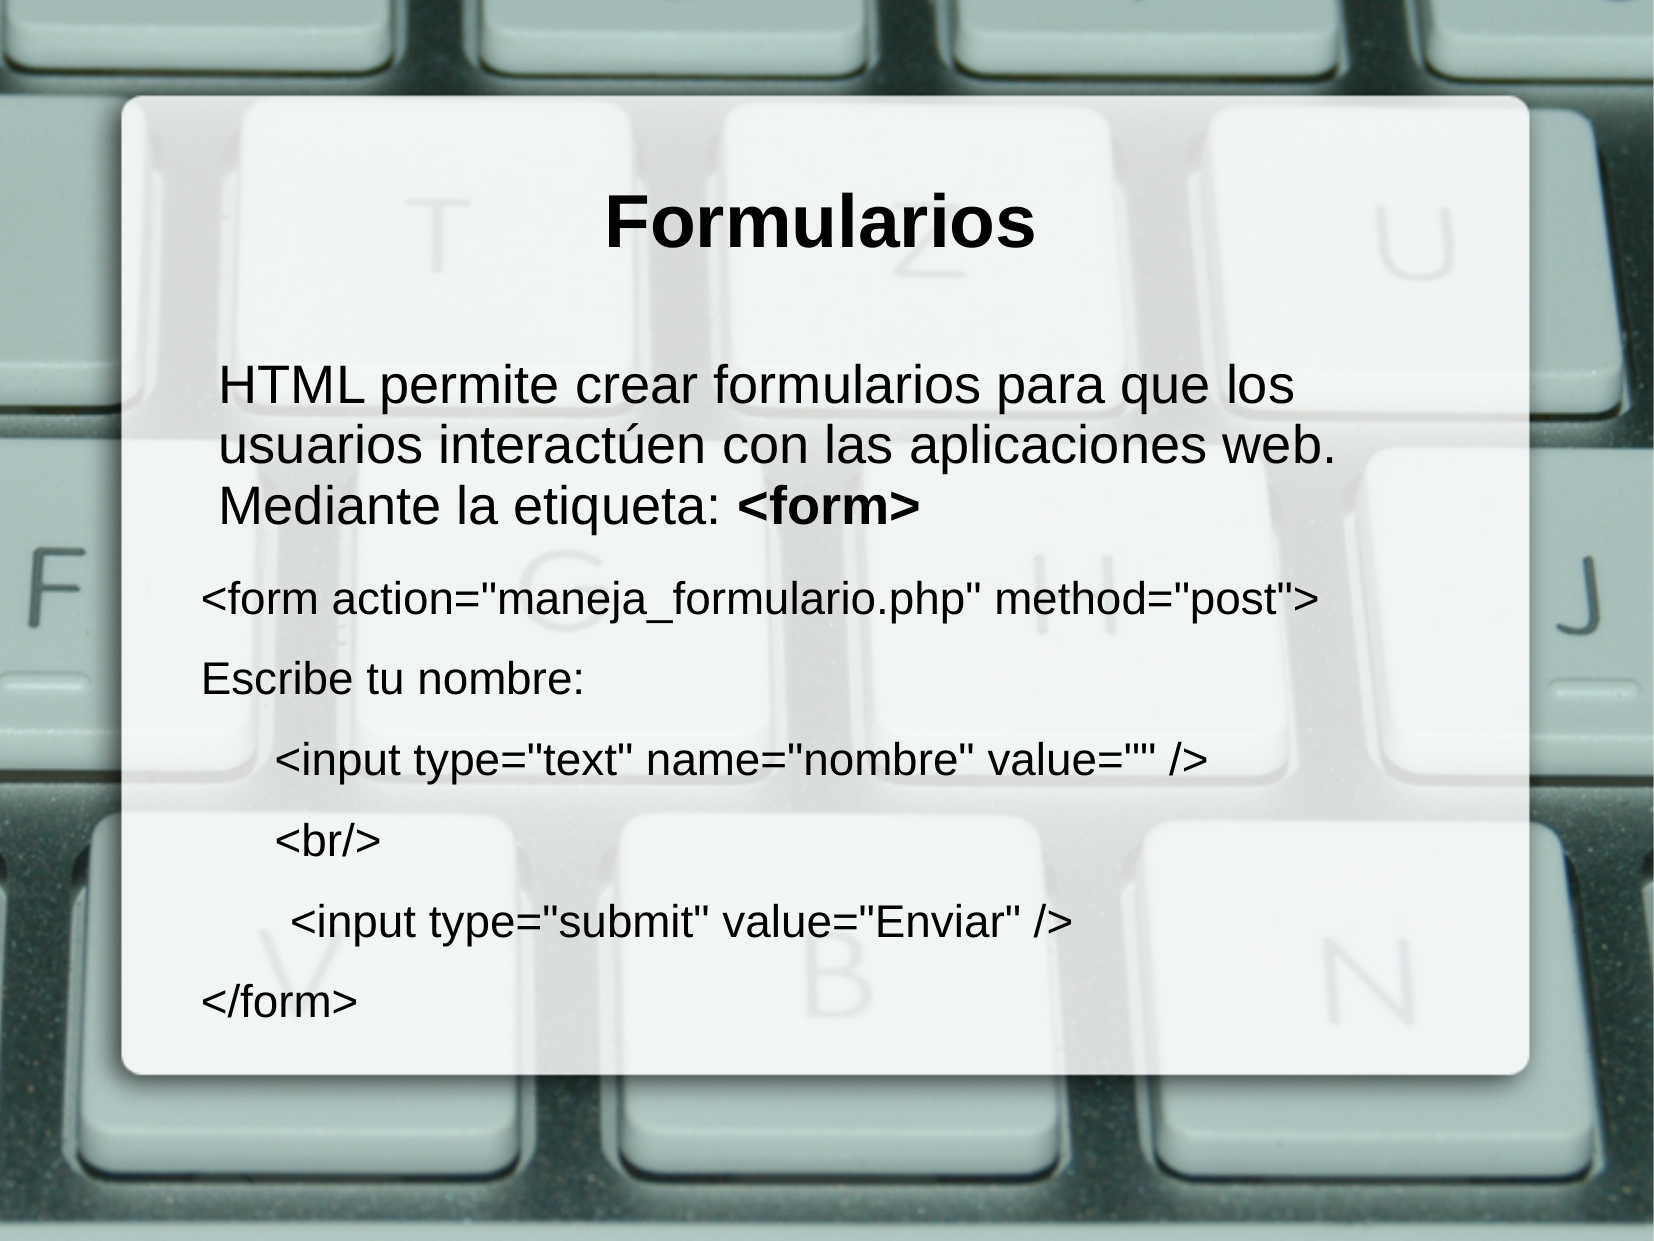

# Formularios
HTML permite crear formularios para que los usuarios interactúen con las aplicaciones web. Mediante la etiqueta: <form>
<form action="maneja_formulario.php" method="post">
Escribe tu nombre:
 	<input type="text" name="nombre" value="" />
 	<br/>
 <input type="submit" value="Enviar" />
</form>